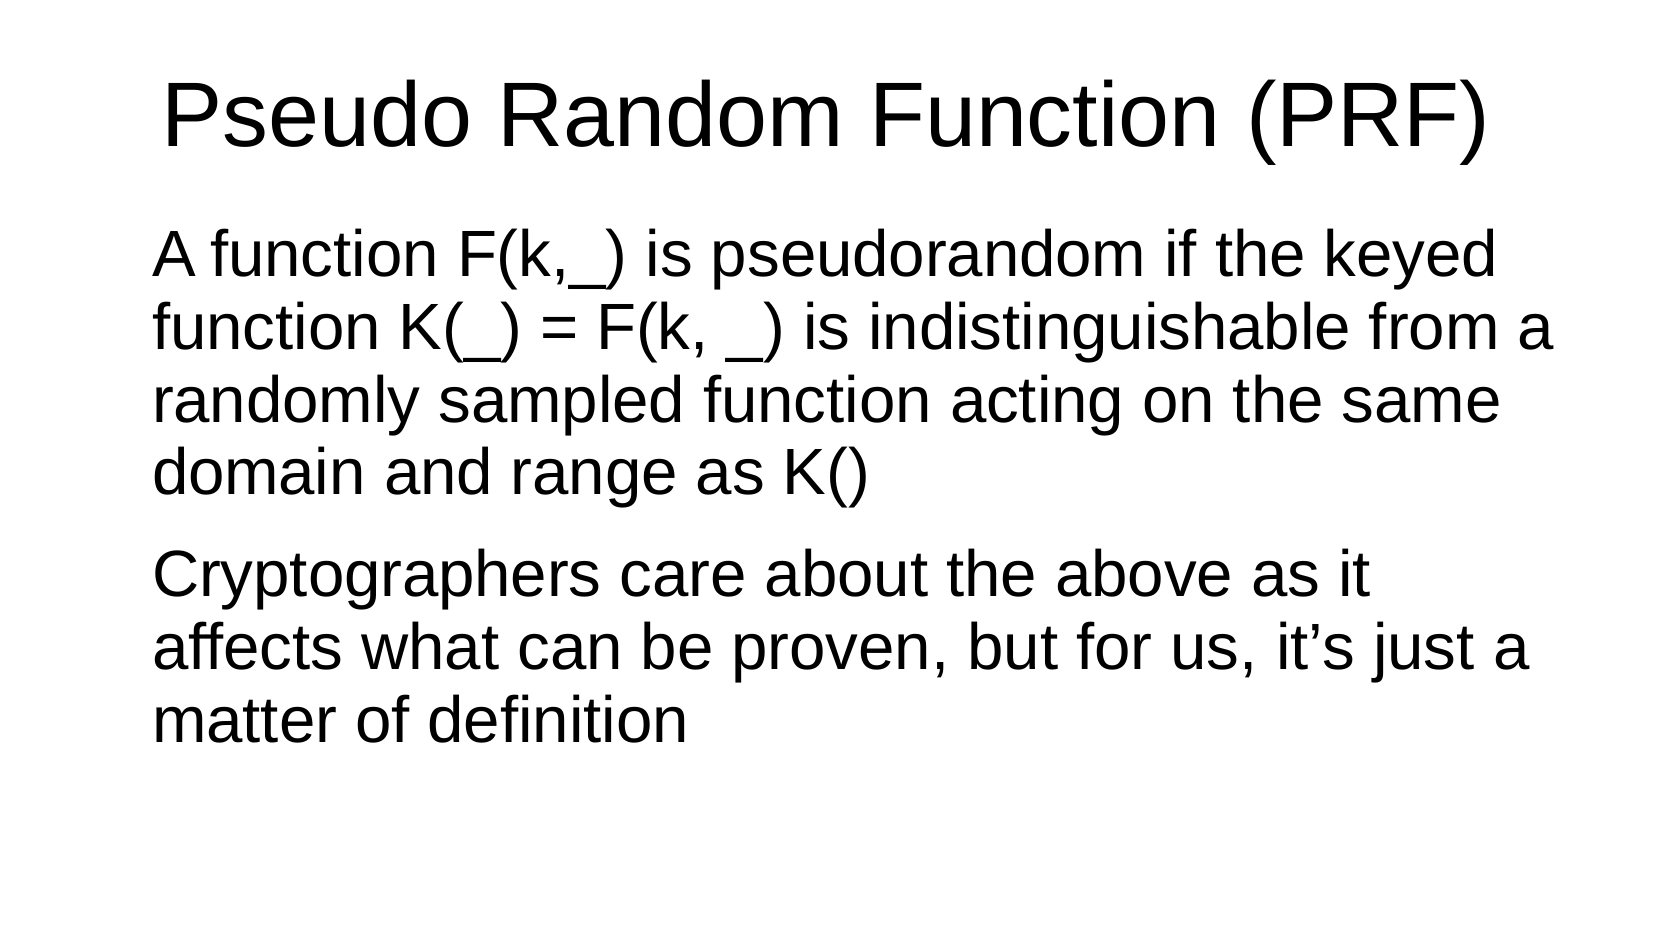

# Pseudo Random Function (PRF)
A function F(k,_) is pseudorandom if the keyed function K(_) = F(k, _) is indistinguishable from a randomly sampled function acting on the same domain and range as K()
Cryptographers care about the above as it affects what can be proven, but for us, it’s just a matter of definition